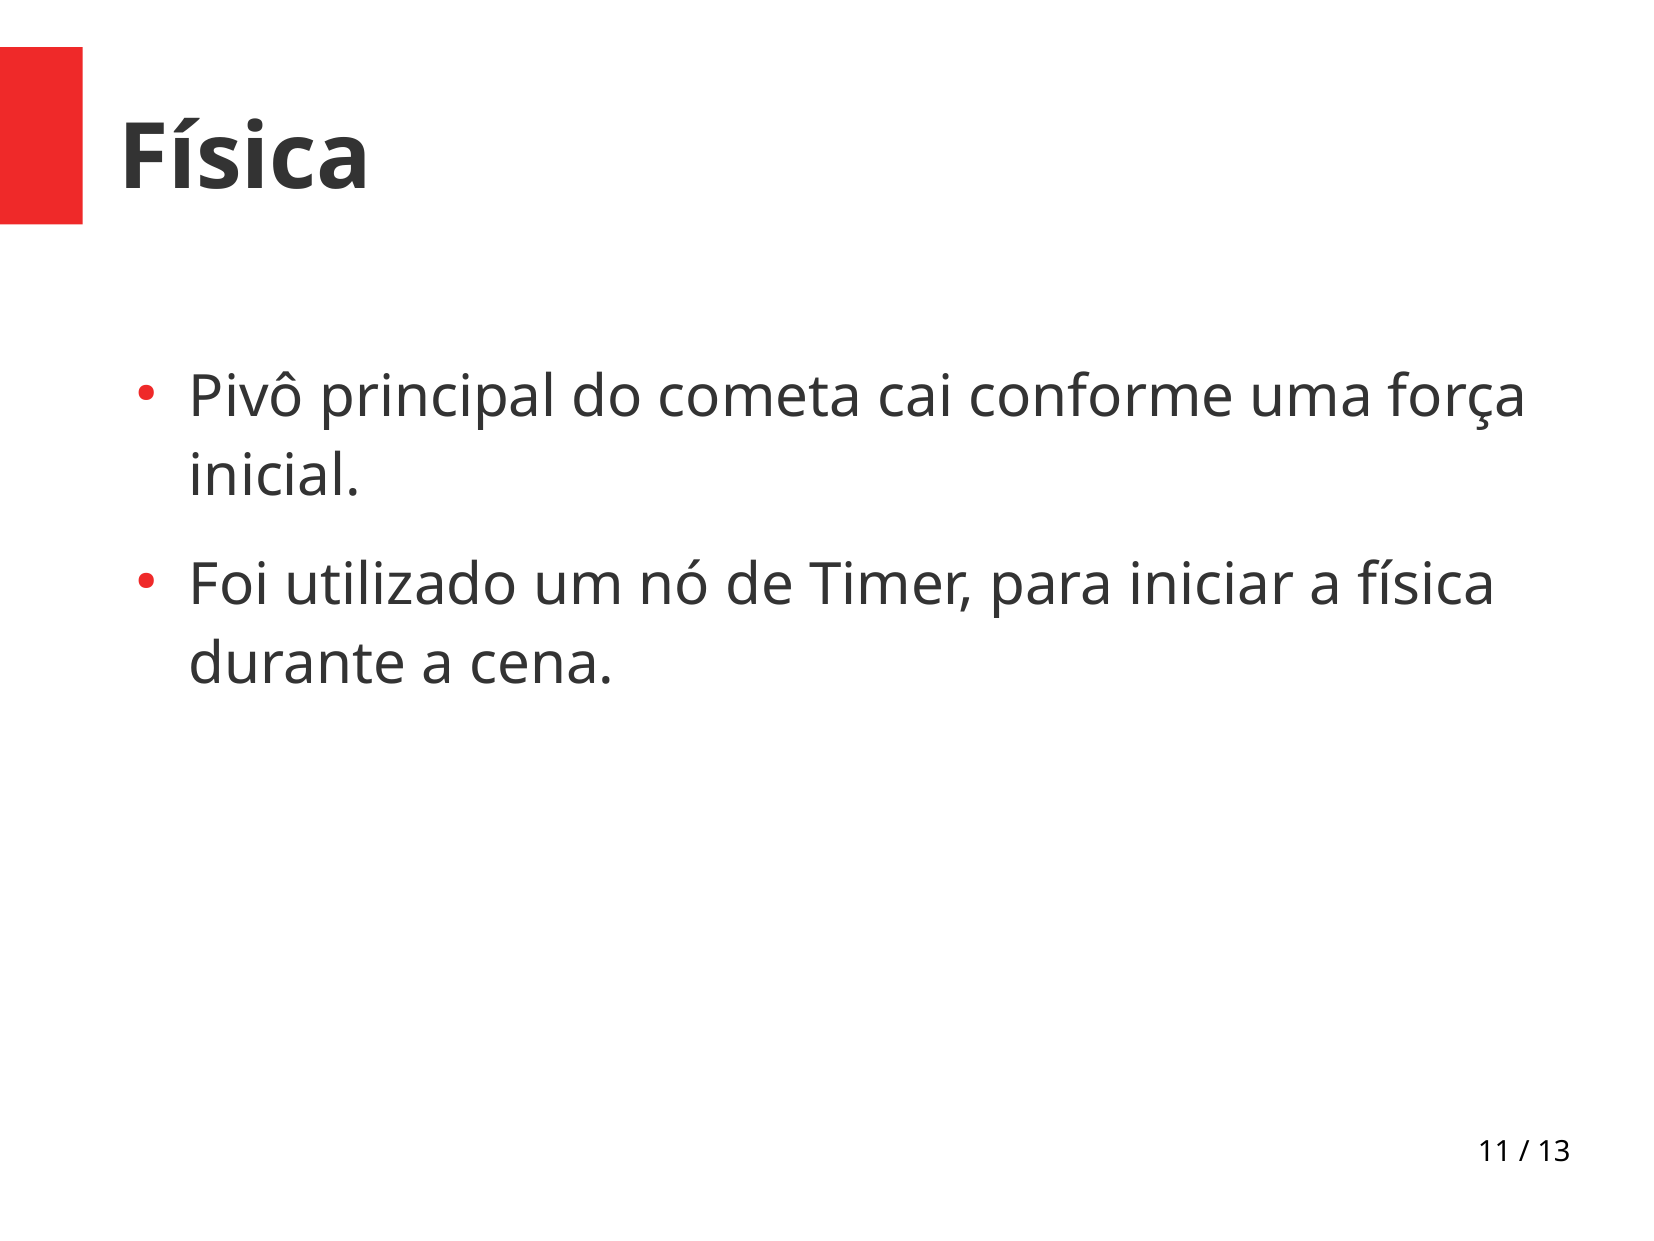

# Física
Pivô principal do cometa cai conforme uma força inicial.
Foi utilizado um nó de Timer, para iniciar a física durante a cena.
11